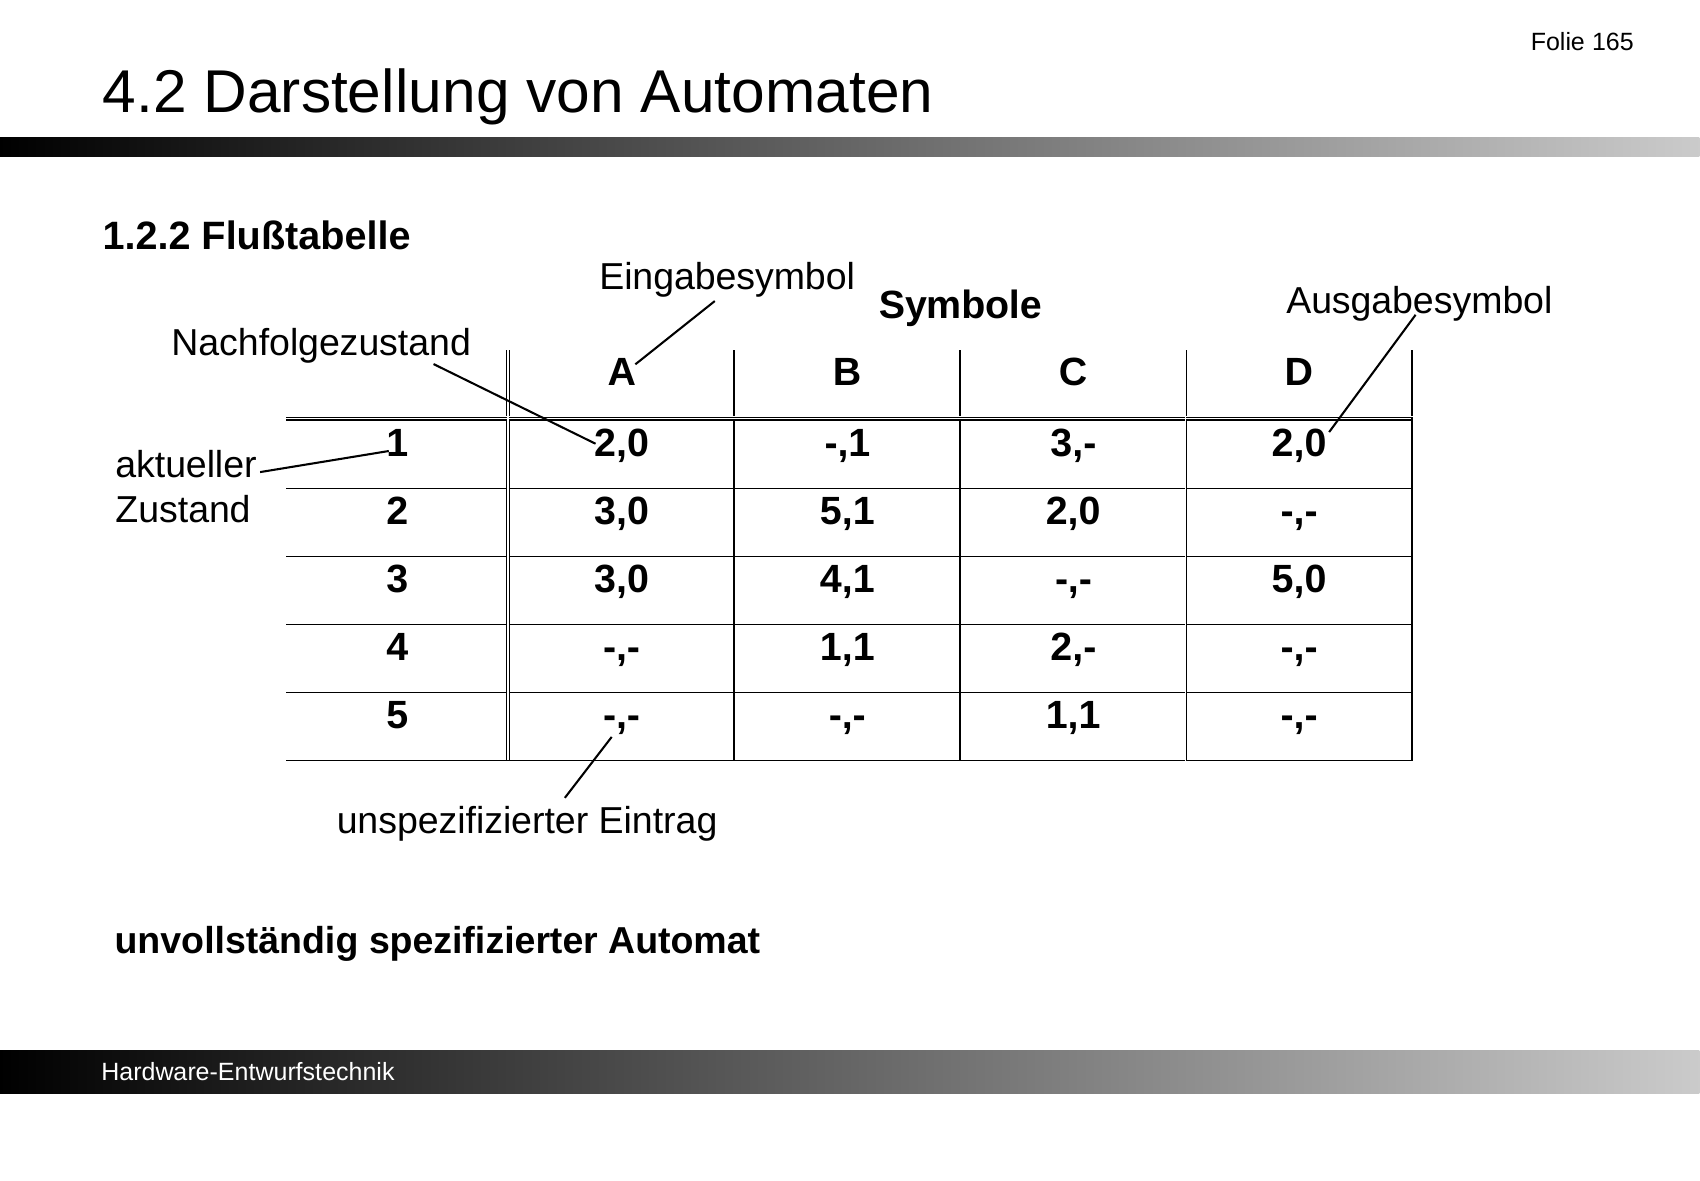

# 4.2 Darstellung von Automaten
1.2.2 Flußtabelle
Eingabesymbol
Ausgabesymbol
Nachfolgezustand
aktueller
Zustand
unspezifizierter Eintrag
unvollständig spezifizierter Automat